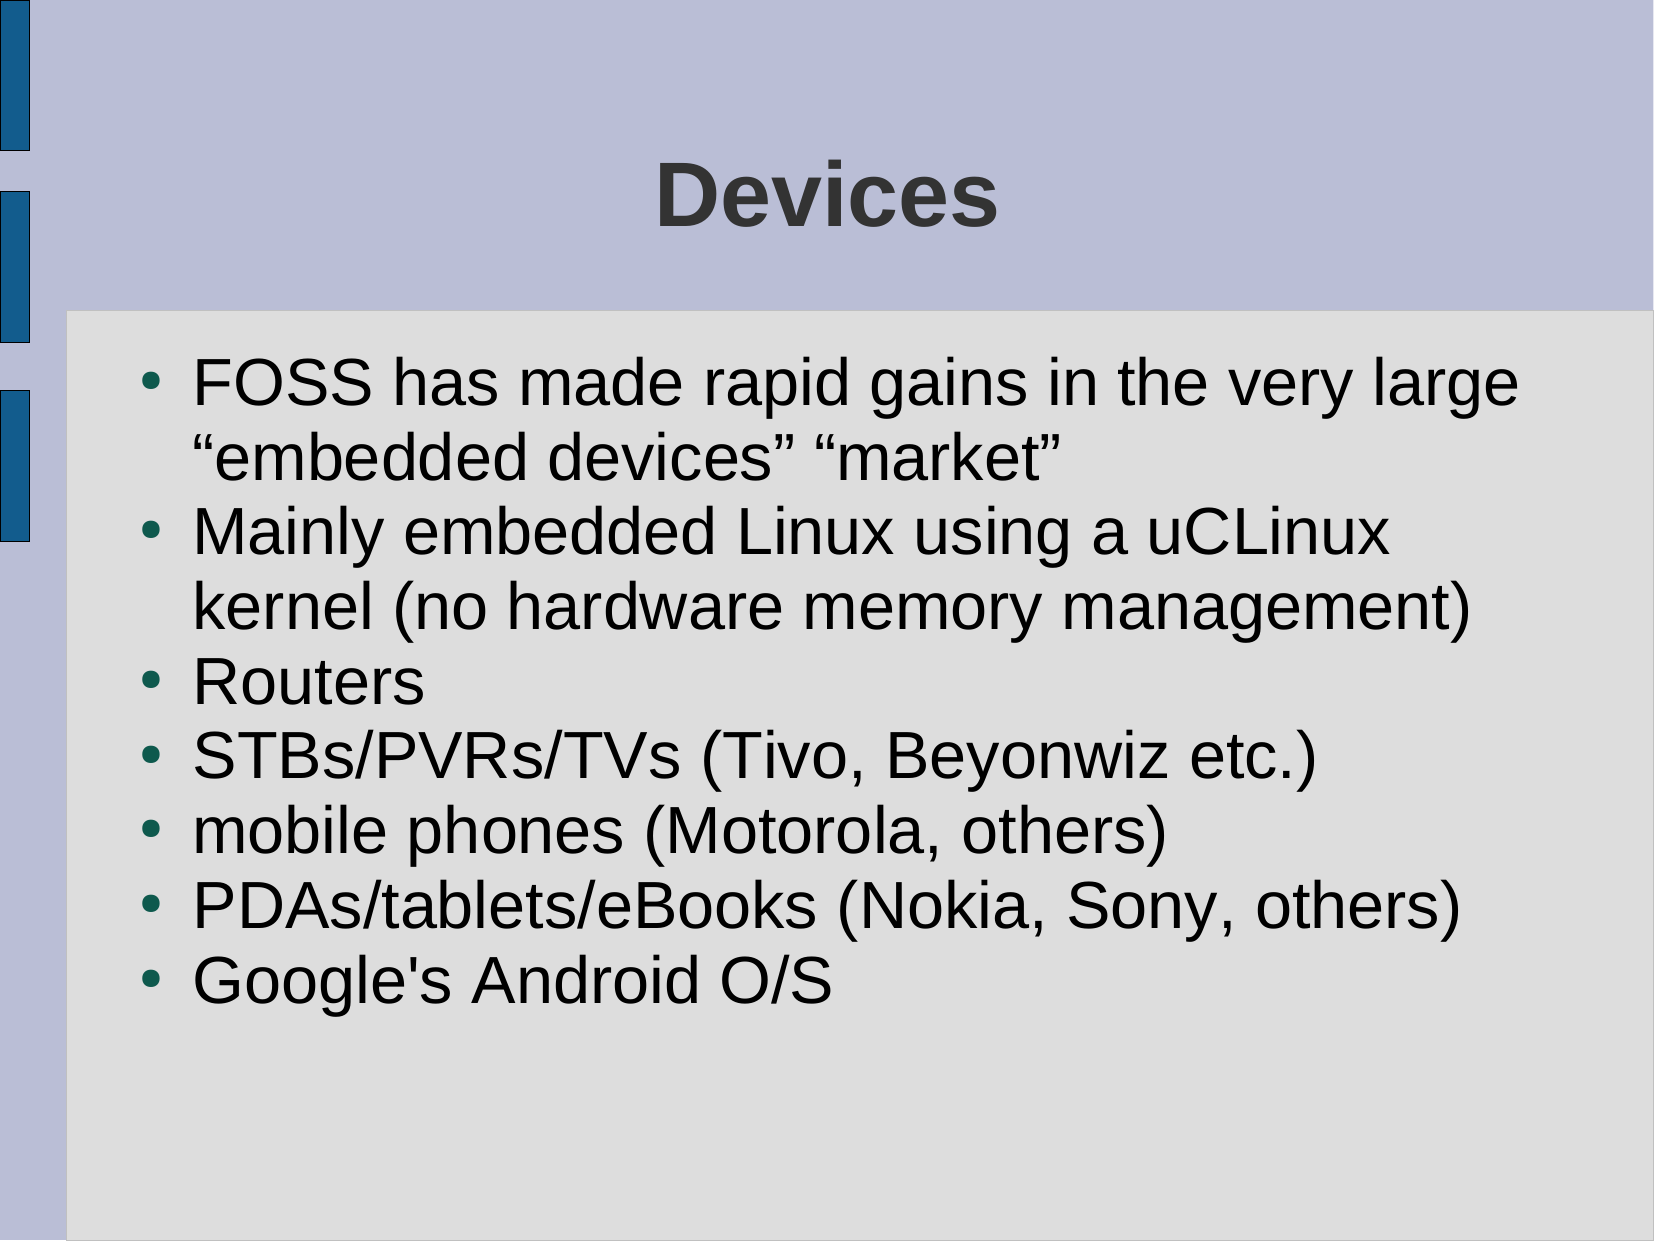

# Devices
FOSS has made rapid gains in the very large “embedded devices” “market”
Mainly embedded Linux using a uCLinux kernel (no hardware memory management)
Routers
STBs/PVRs/TVs (Tivo, Beyonwiz etc.)
mobile phones (Motorola, others)
PDAs/tablets/eBooks (Nokia, Sony, others)
Google's Android O/S